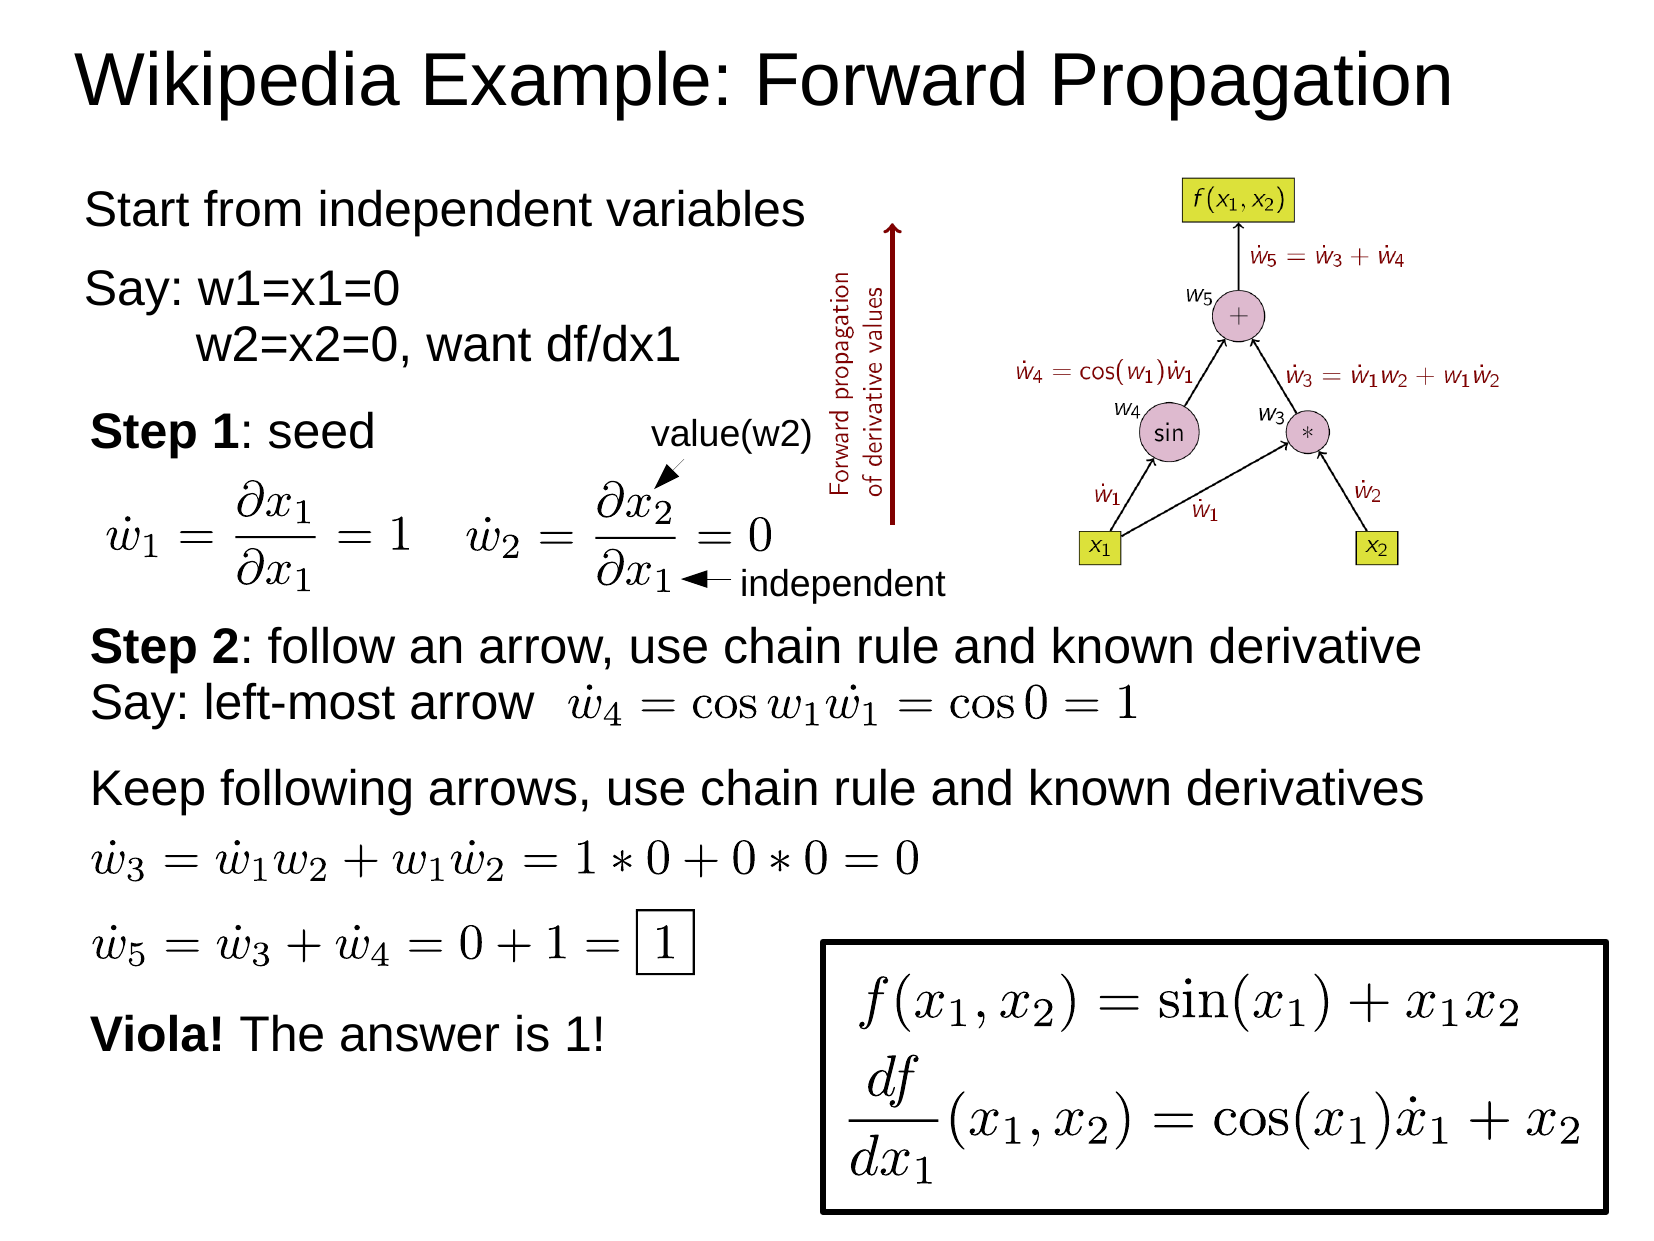

Wikipedia Example: Forward Propagation
Start from independent variables
Say: w1=x1=0
 w2=x2=0, want df/dx1
Step 1: seed
value(w2)
independent
Step 2: follow an arrow, use chain rule and known derivative
Say: left-most arrow
Keep following arrows, use chain rule and known derivatives
Viola! The answer is 1!